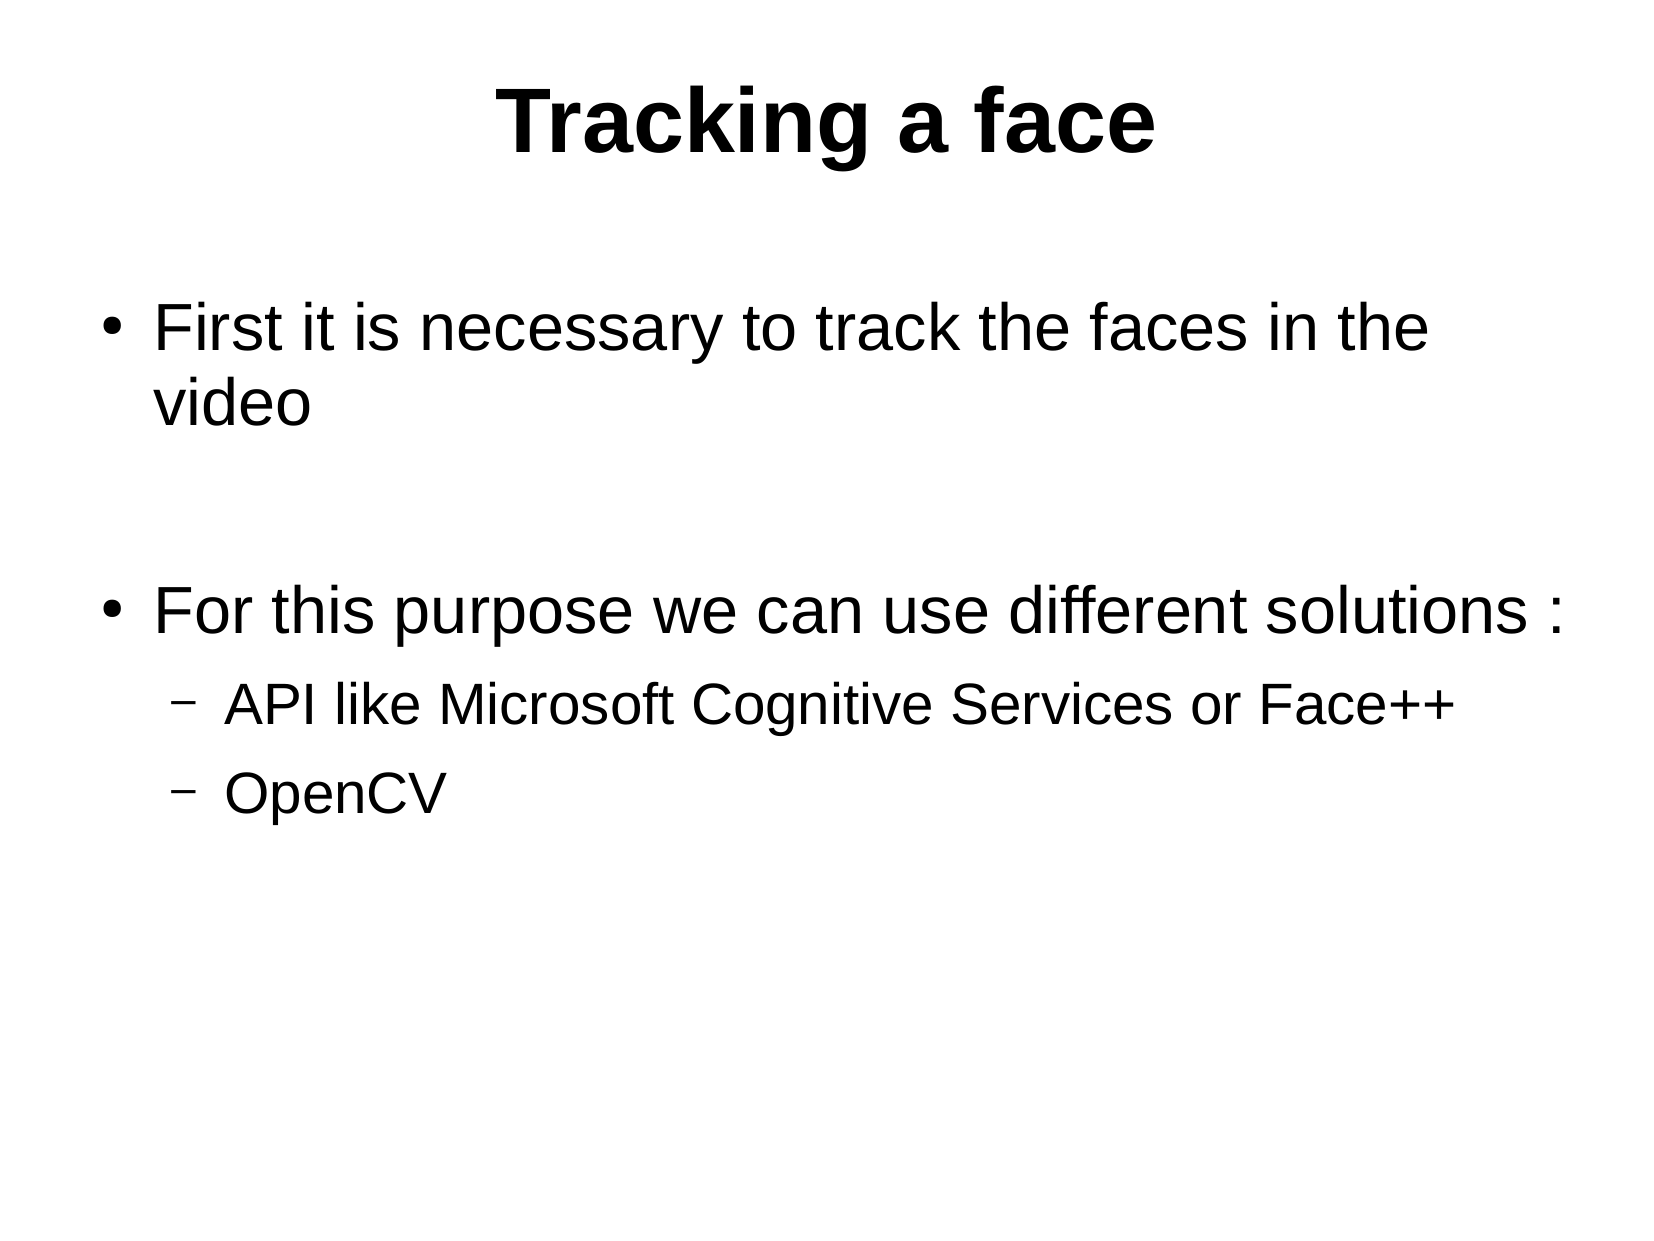

Tracking a face
# First it is necessary to track the faces in the video
For this purpose we can use different solutions :
API like Microsoft Cognitive Services or Face++
OpenCV